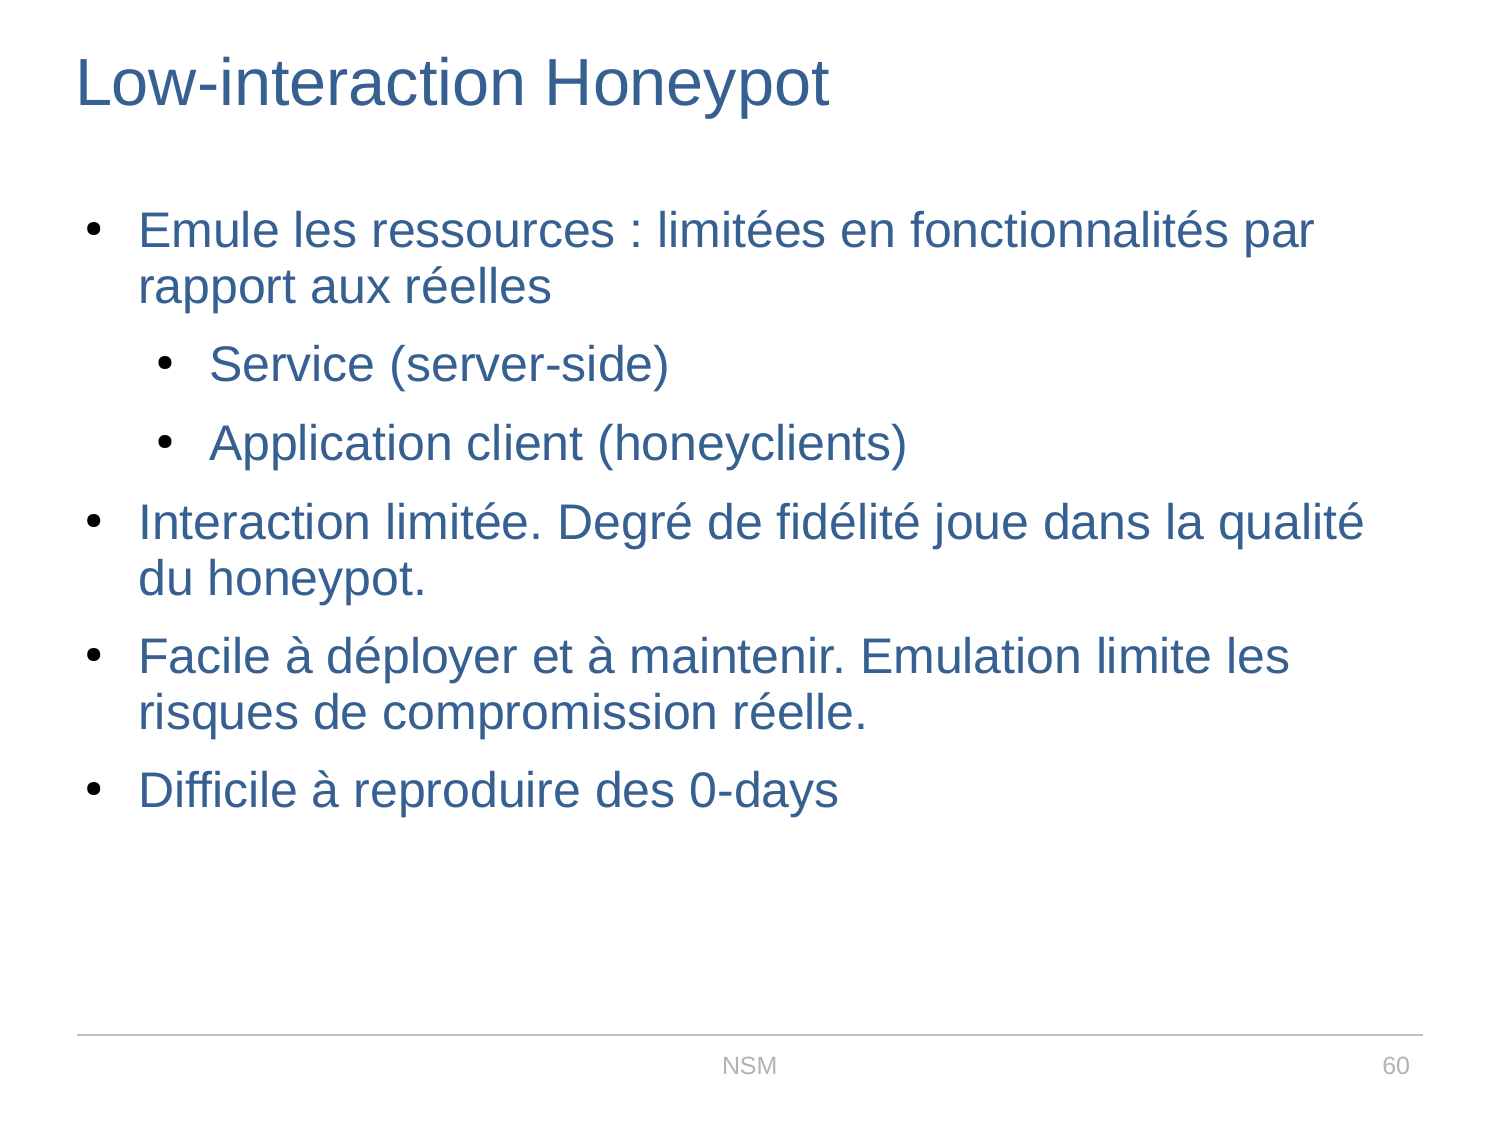

# Low-interaction Honeypot
Emule les ressources : limitées en fonctionnalités par rapport aux réelles
Service (server-side)
Application client (honeyclients)
Interaction limitée. Degré de fidélité joue dans la qualité du honeypot.
Facile à déployer et à maintenir. Emulation limite les risques de compromission réelle.
Difficile à reproduire des 0-days
Your footer here
60